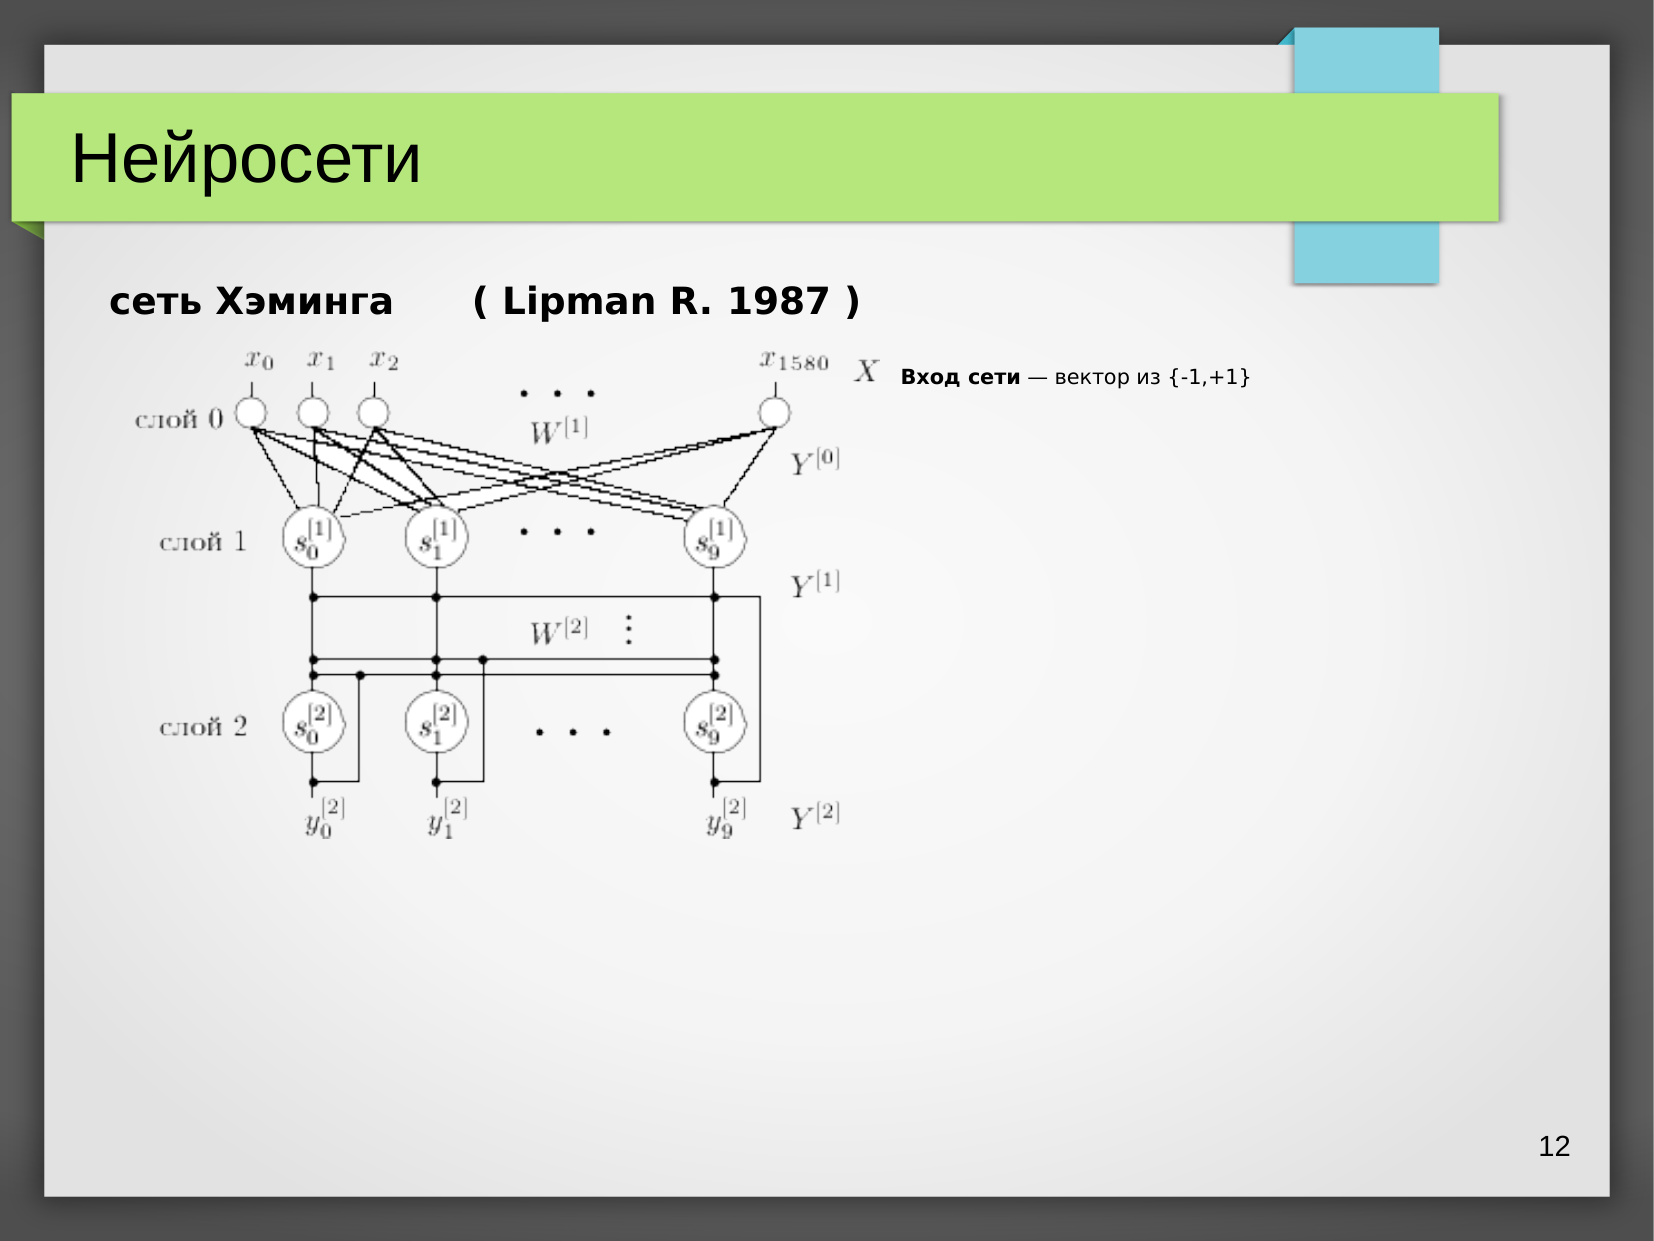

# Нейросети
сеть Хэминга ( Lipman R. 1987 )
Вход сети — вектор из {-1,+1}
12